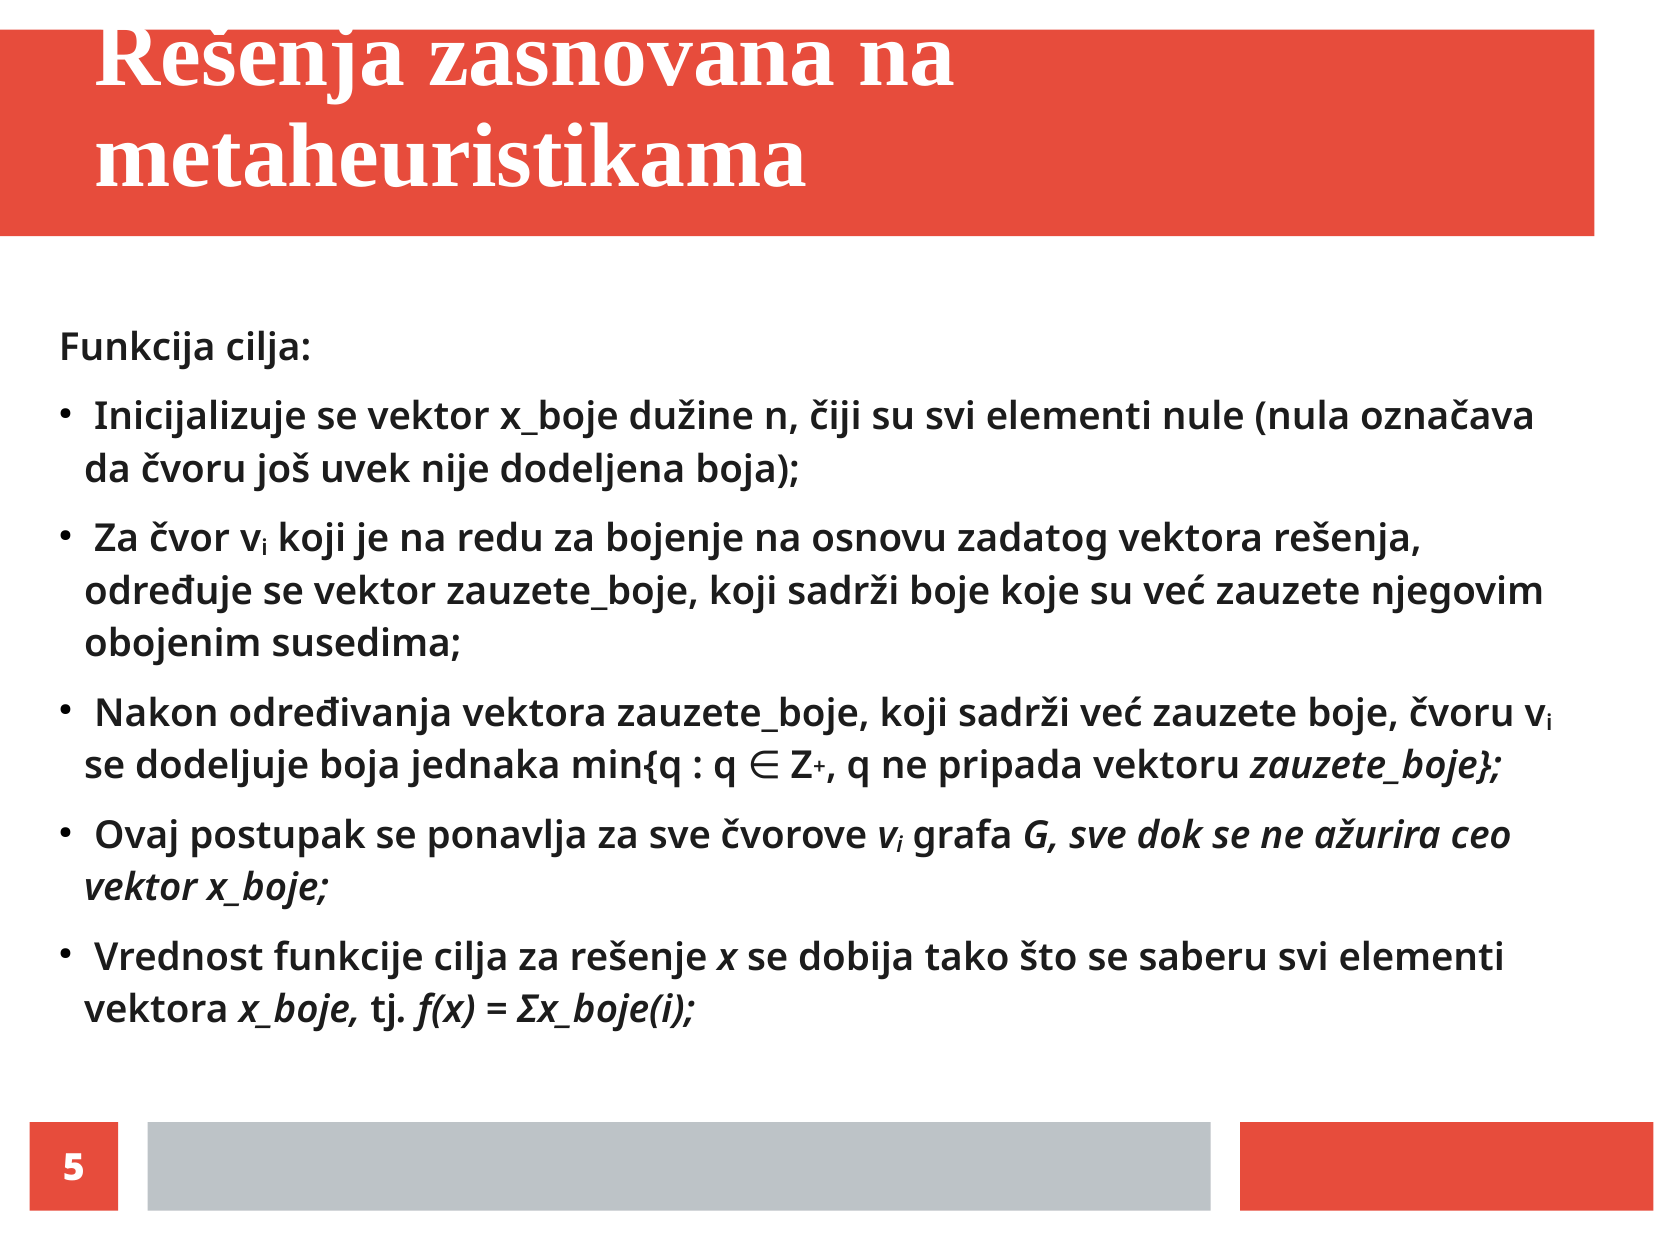

# Rešenja zasnovana na metaheuristikama
Funkcija cilja:
 Inicijalizuje se vektor x_boje dužine n, čiji su svi elementi nule (nula označava da čvoru još uvek nije dodeljena boja);
 Za čvor vi koji je na redu za bojenje na osnovu zadatog vektora rešenja, određuje se vektor zauzete_boje, koji sadrži boje koje su već zauzete njegovim obojenim susedima;
 Nakon određivanja vektora zauzete_boje, koji sadrži već zauzete boje, čvoru vi se dodeljuje boja jednaka min{q : q ∈ Z+, q ne pripada vektoru zauzete_boje};
 Ovaj postupak se ponavlja za sve čvorove vi grafa G, sve dok se ne ažurira ceo vektor x_boje;
 Vrednost funkcije cilja za rešenje x se dobija tako što se saberu svi elementi vektora x_boje, tj. f(x) = Σx_boje(i);
5